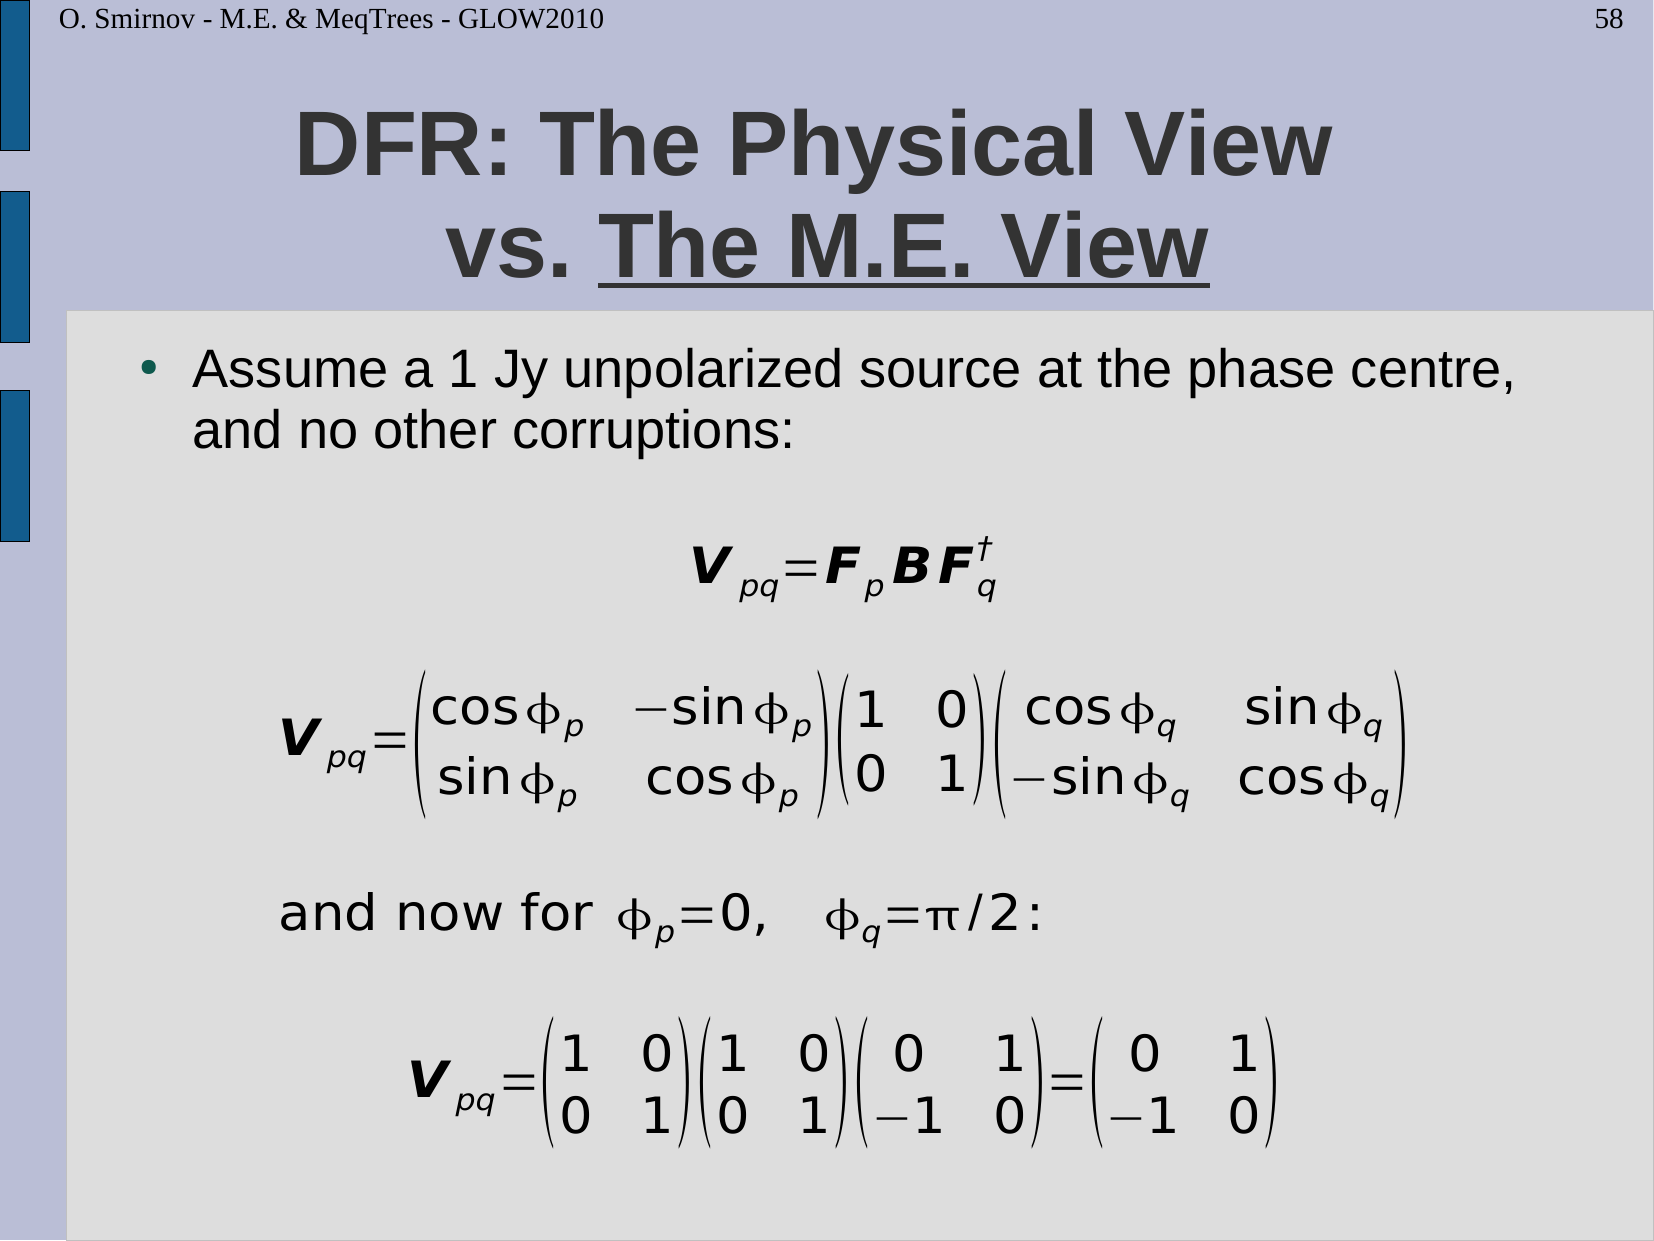

O. Smirnov - M.E. & MeqTrees - GLOW2010
58
# DFR: The Physical View vs. The M.E. View
Assume a 1 Jy unpolarized source at the phase centre, and no other corruptions: